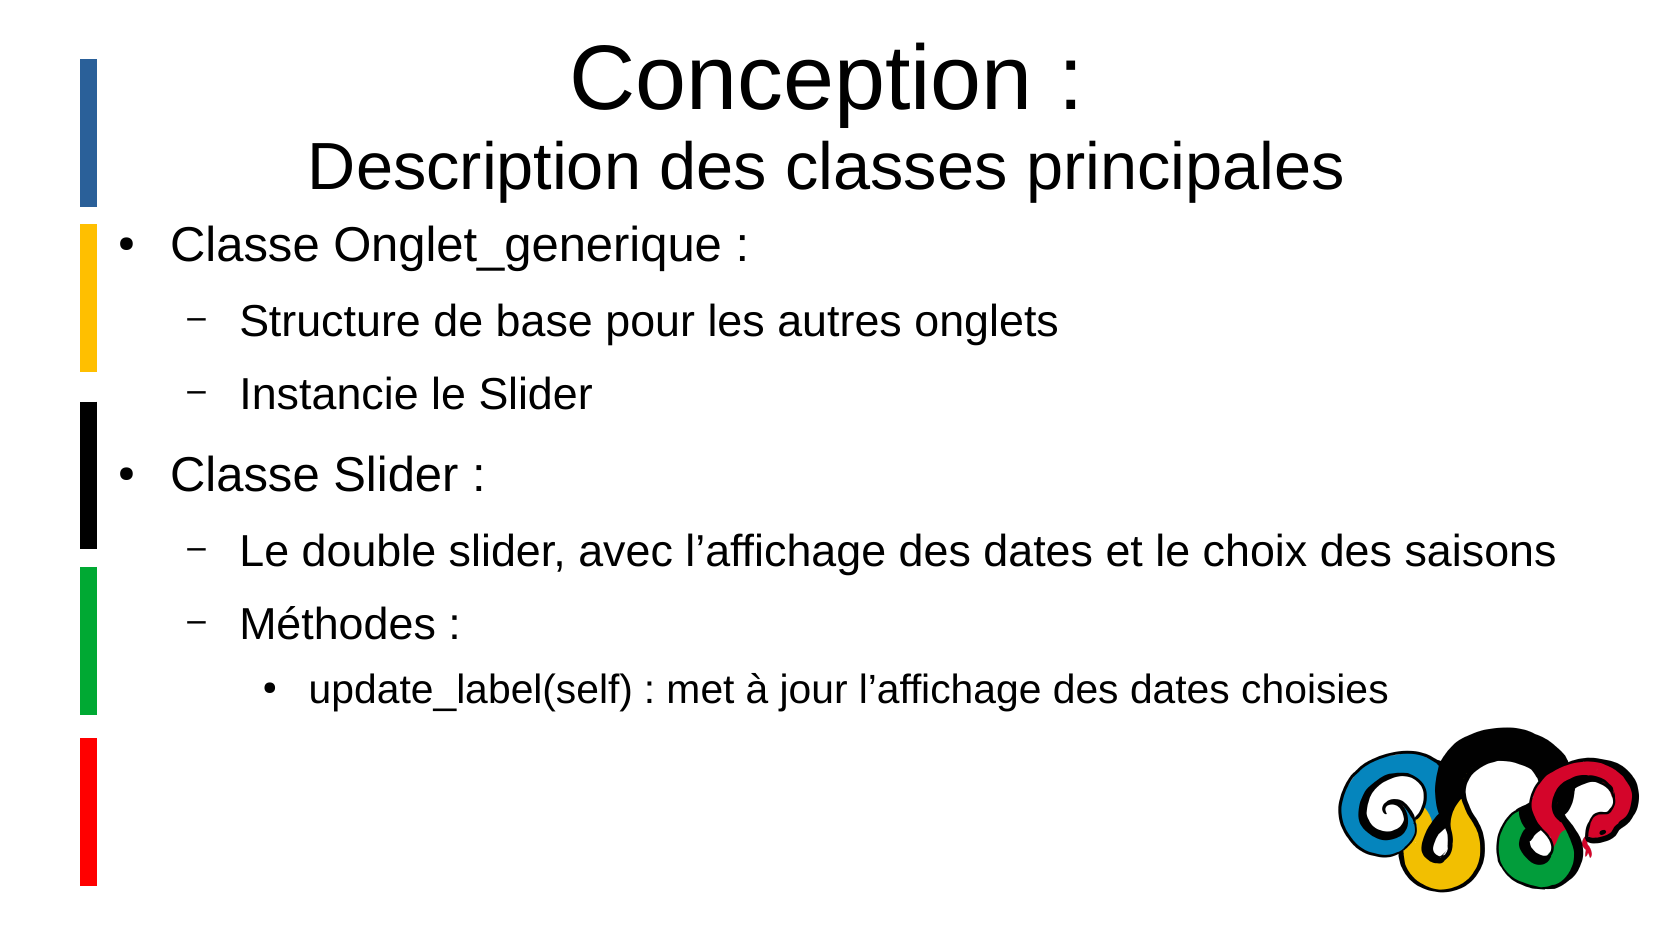

# Conception : Description des classes principales
Classe Onglet_generique :
Structure de base pour les autres onglets
Instancie le Slider
Classe Slider :
Le double slider, avec l’affichage des dates et le choix des saisons
Méthodes :
update_label(self) : met à jour l’affichage des dates choisies